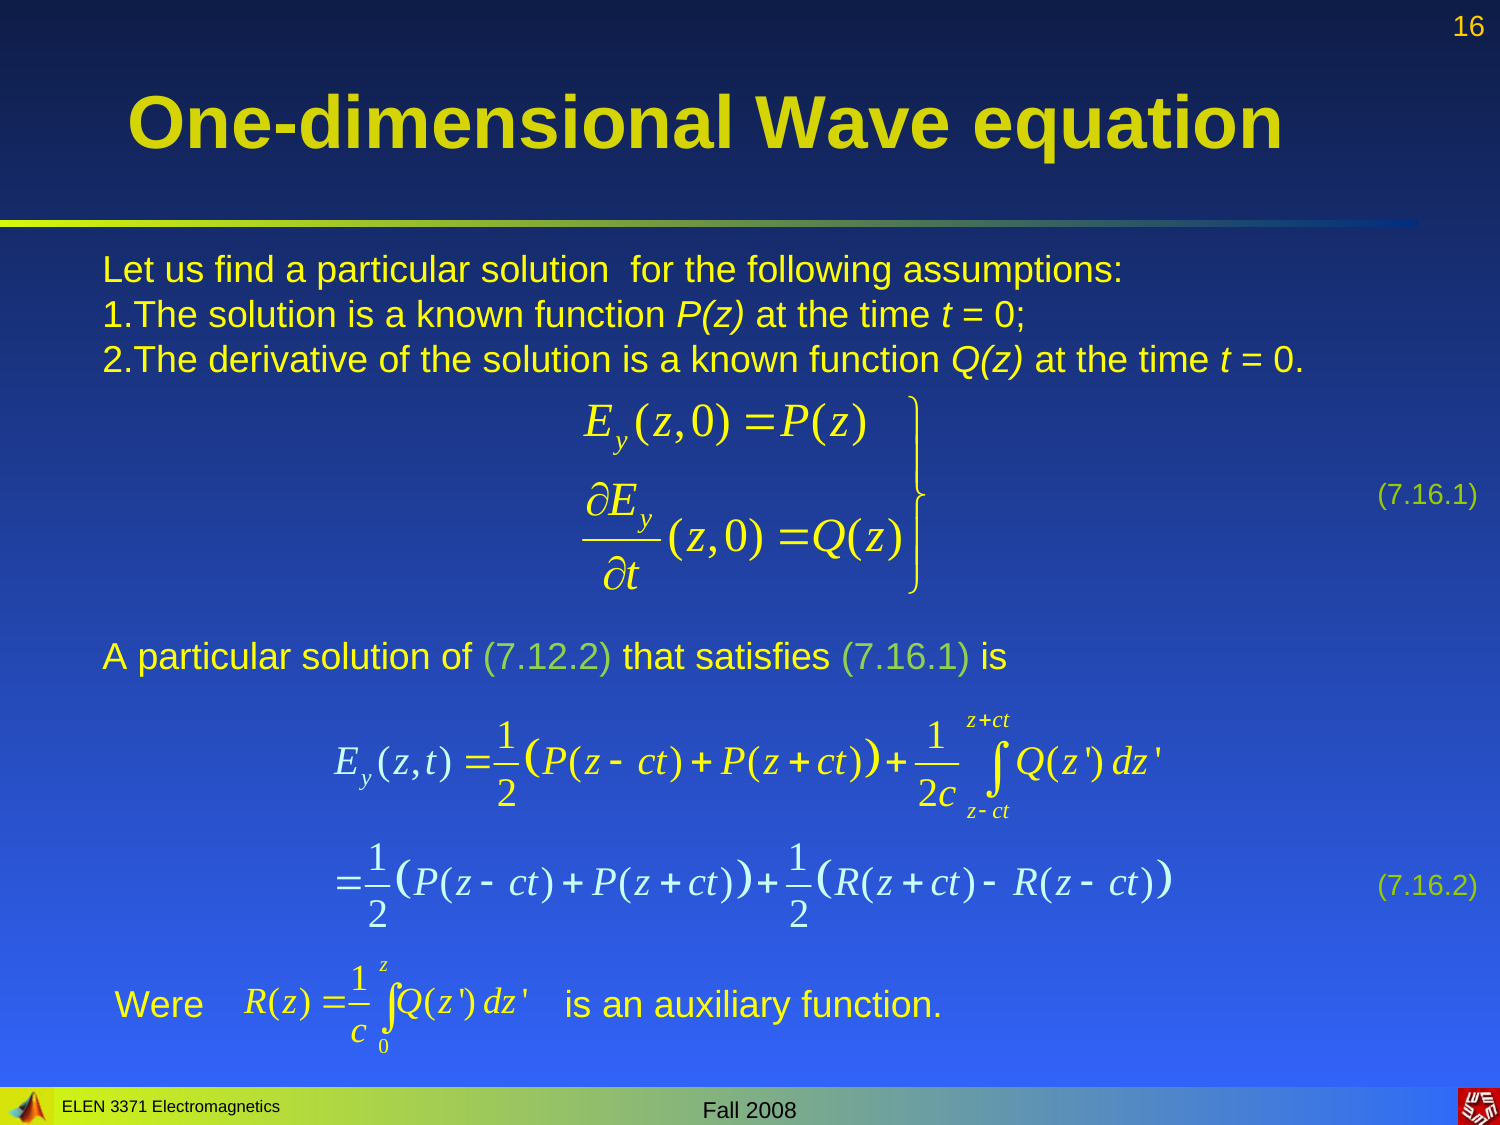

# One-dimensional Wave equation
Let us find a particular solution for the following assumptions:
The solution is a known function P(z) at the time t = 0;
The derivative of the solution is a known function Q(z) at the time t = 0.
(7.16.1)
A particular solution of (7.12.2) that satisfies (7.16.1) is
(7.16.2)
Were 			is an auxiliary function.